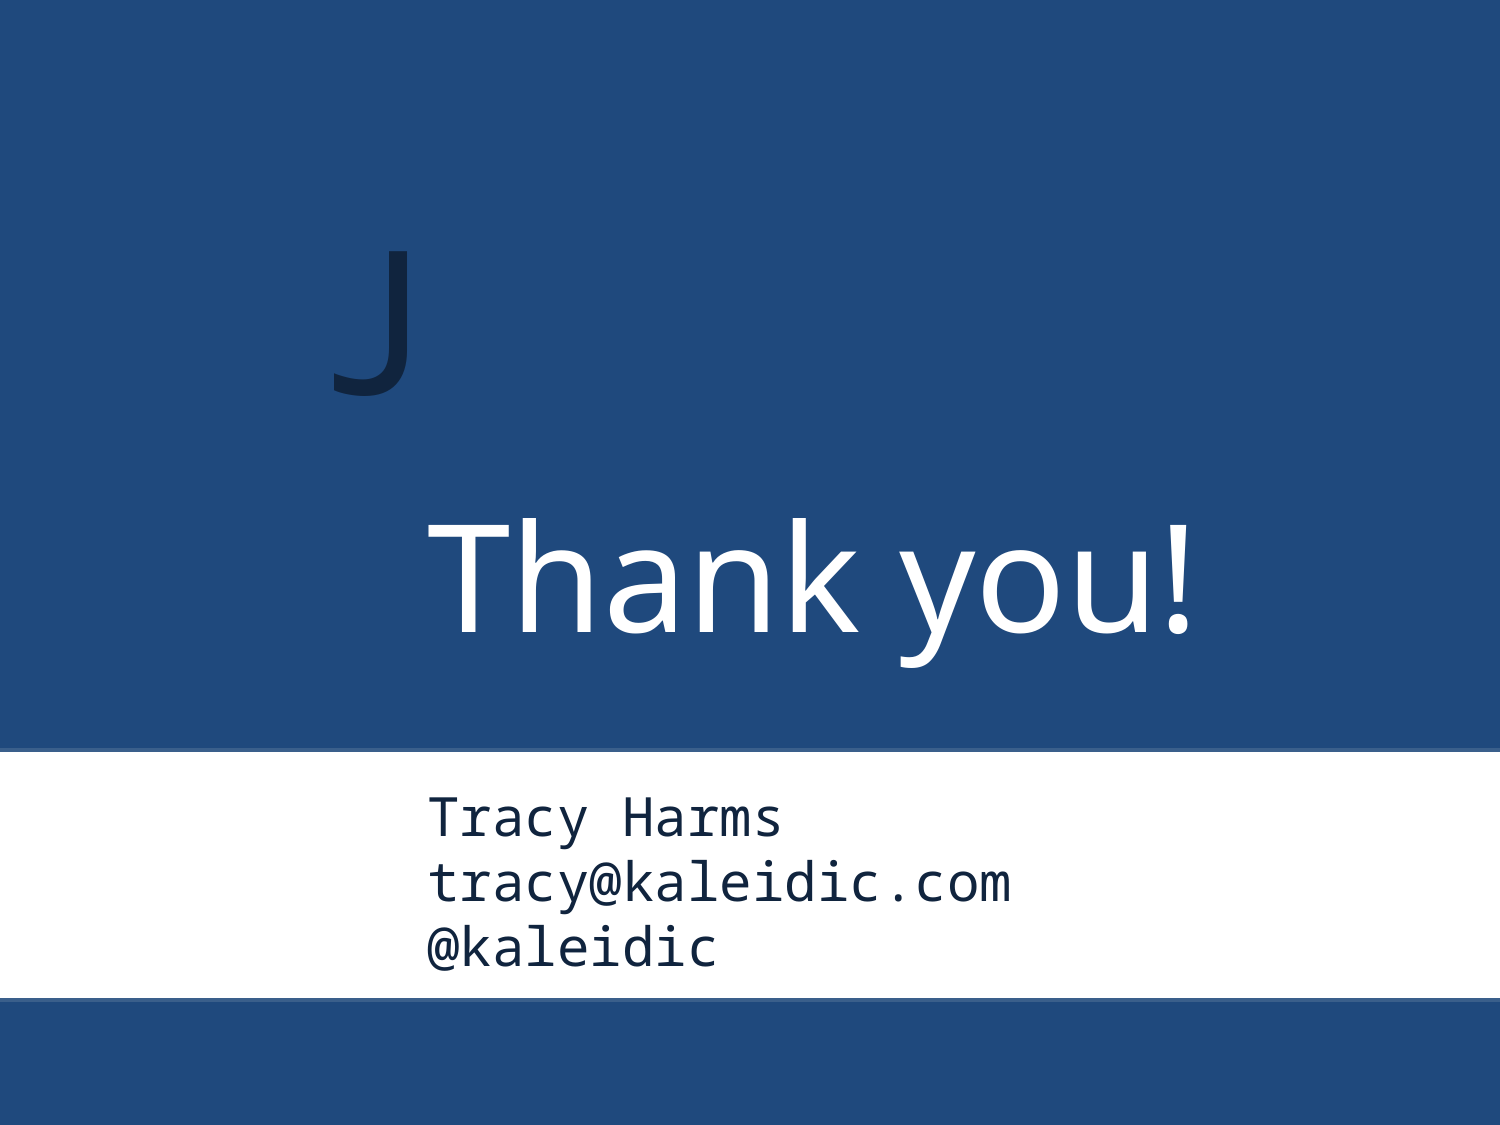

J
Thank you!
Tracy Harms
tracy@kaleidic.com
@kaleidic